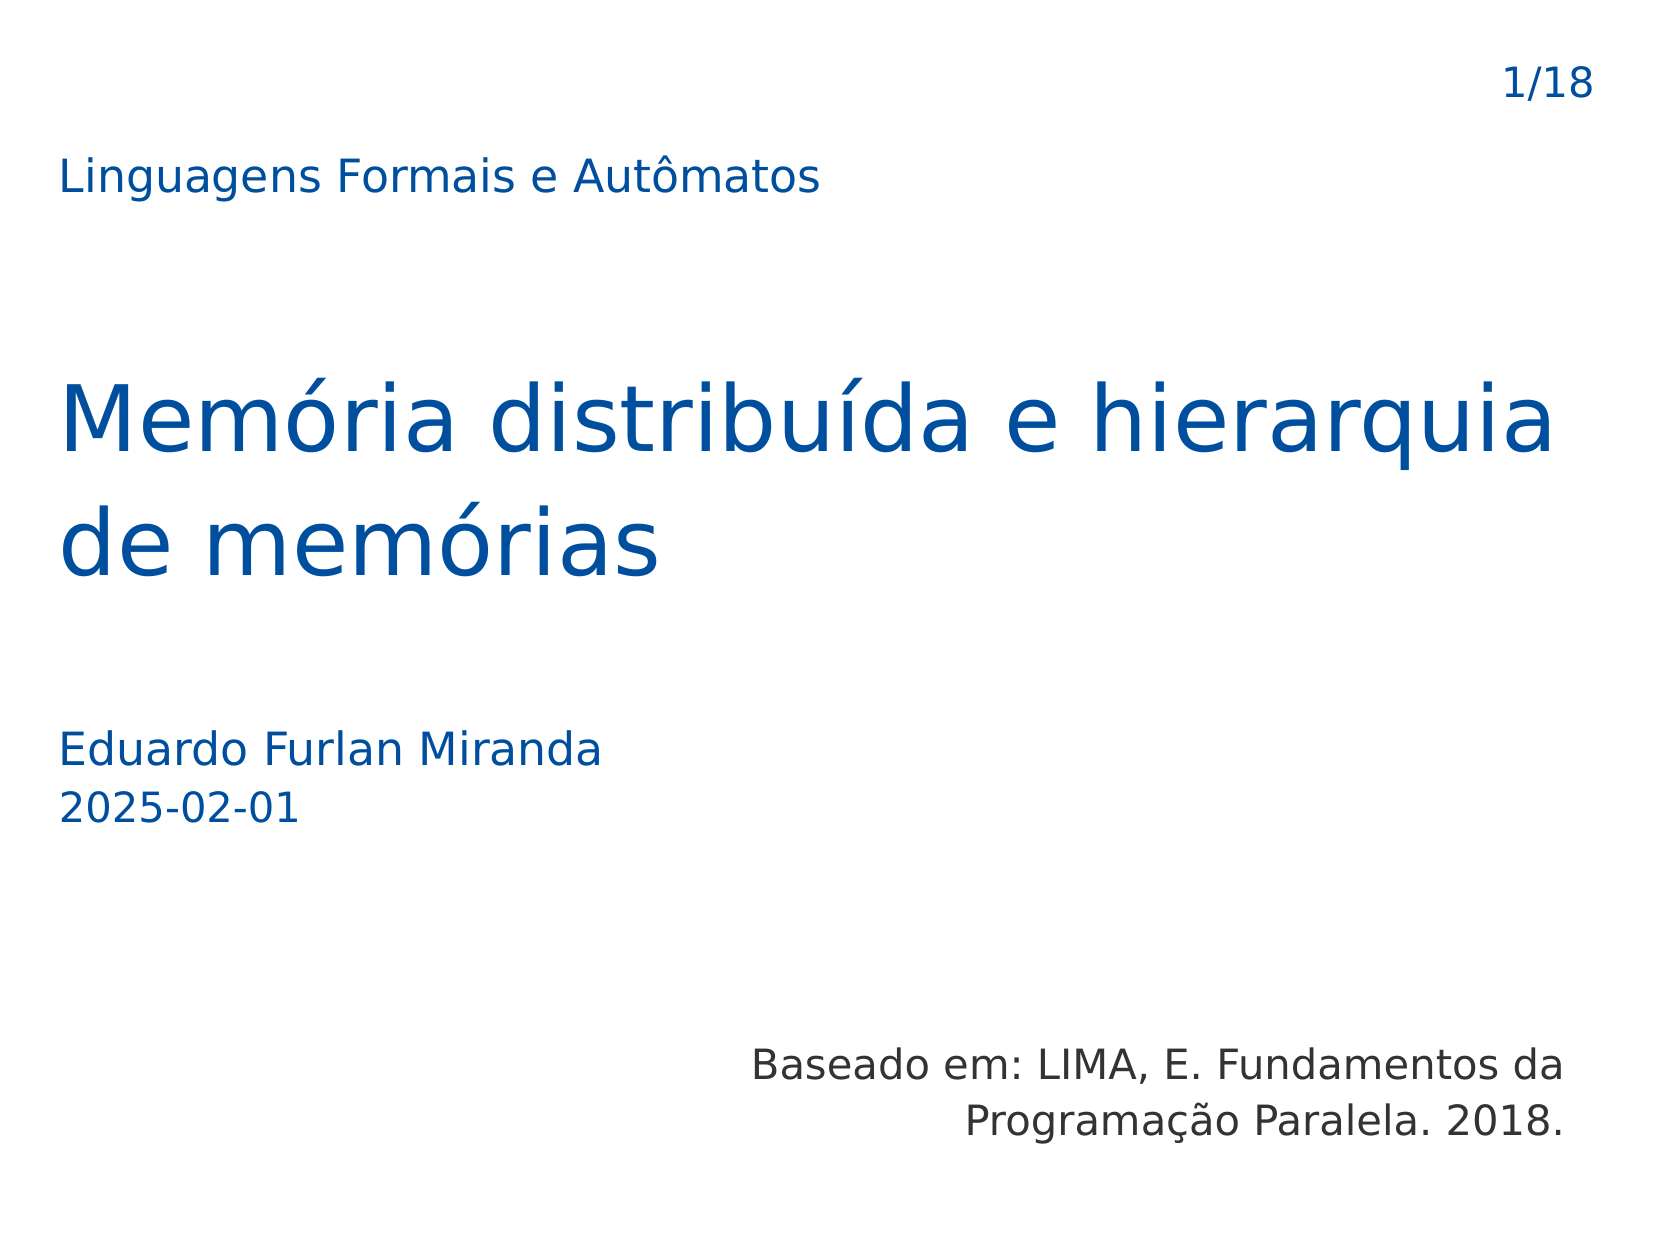

1
# Linguagens Formais e Autômatos
Memória distribuída e hierarquia de memórias
Eduardo Furlan Miranda
2025-02-01
Baseado em: LIMA, E. Fundamentos da Programação Paralela. 2018.